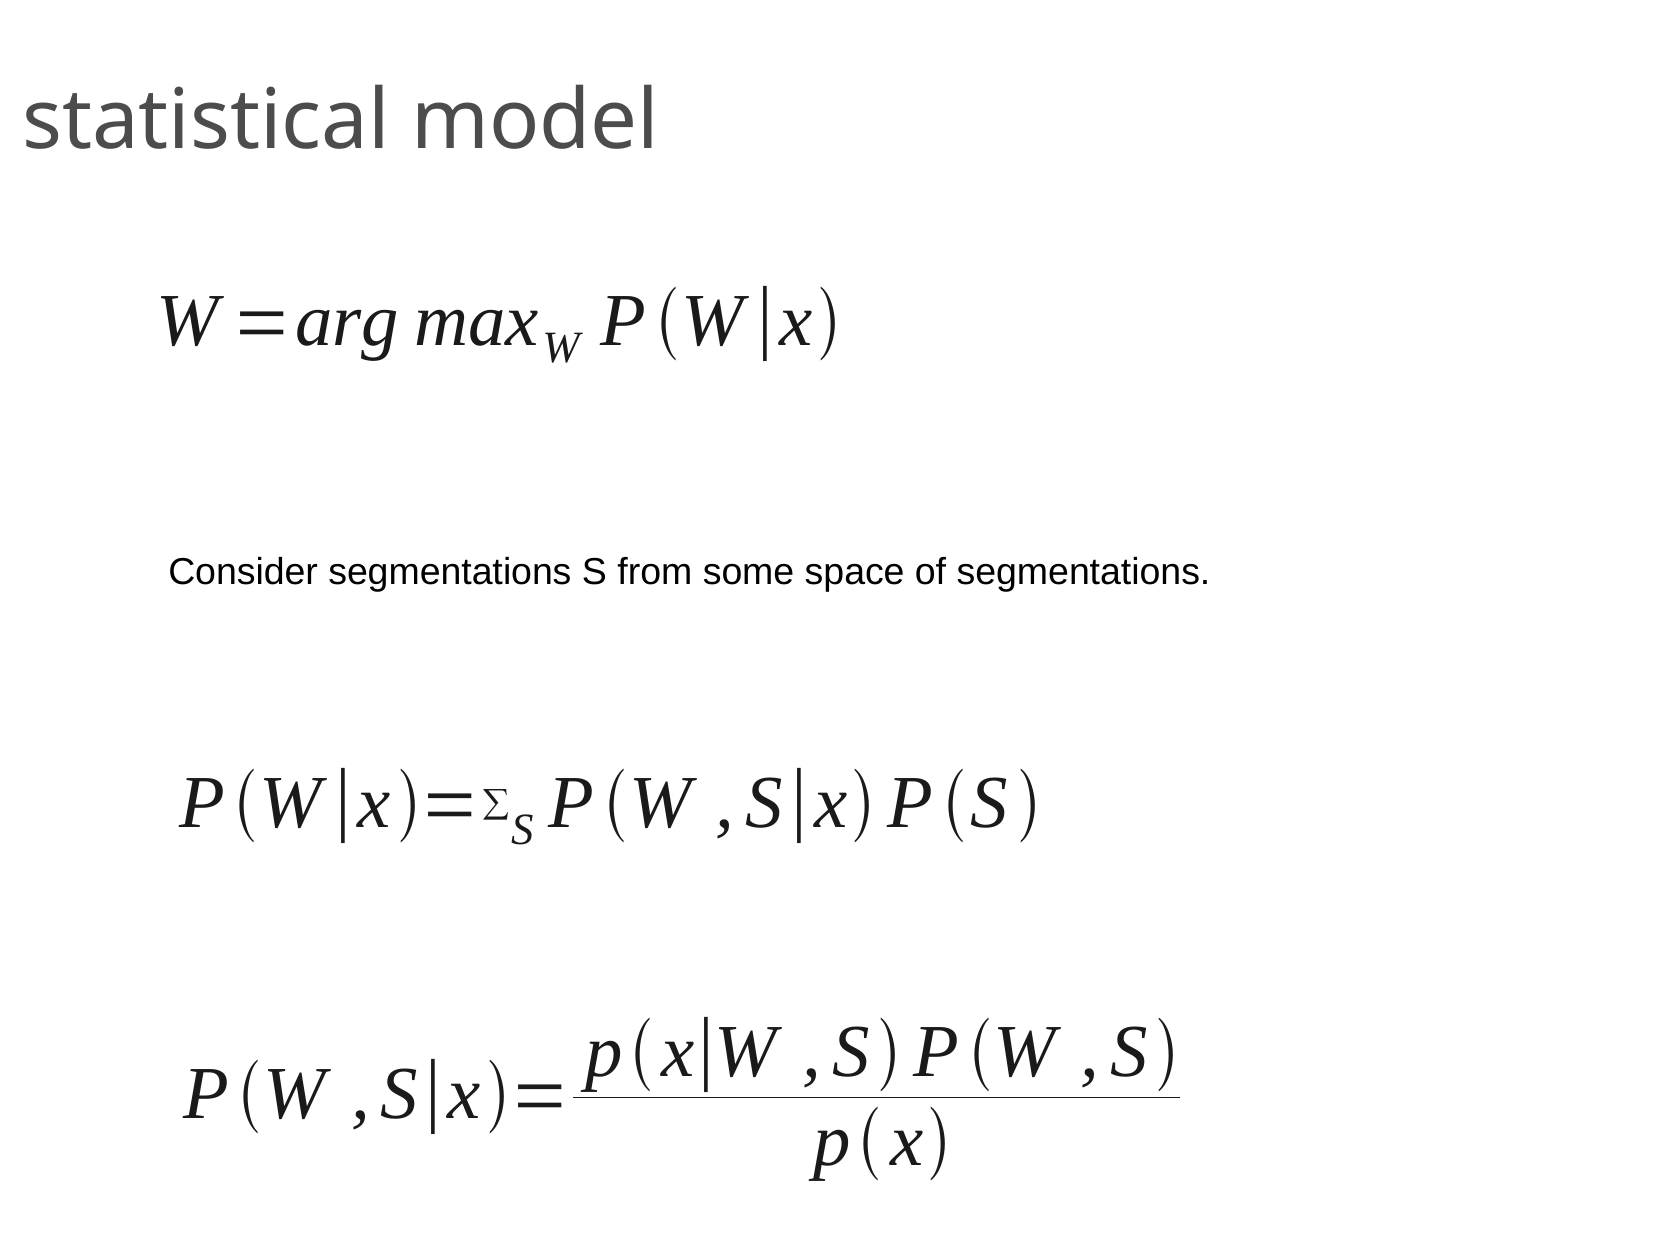

# statistical model
Consider segmentations S from some space of segmentations.